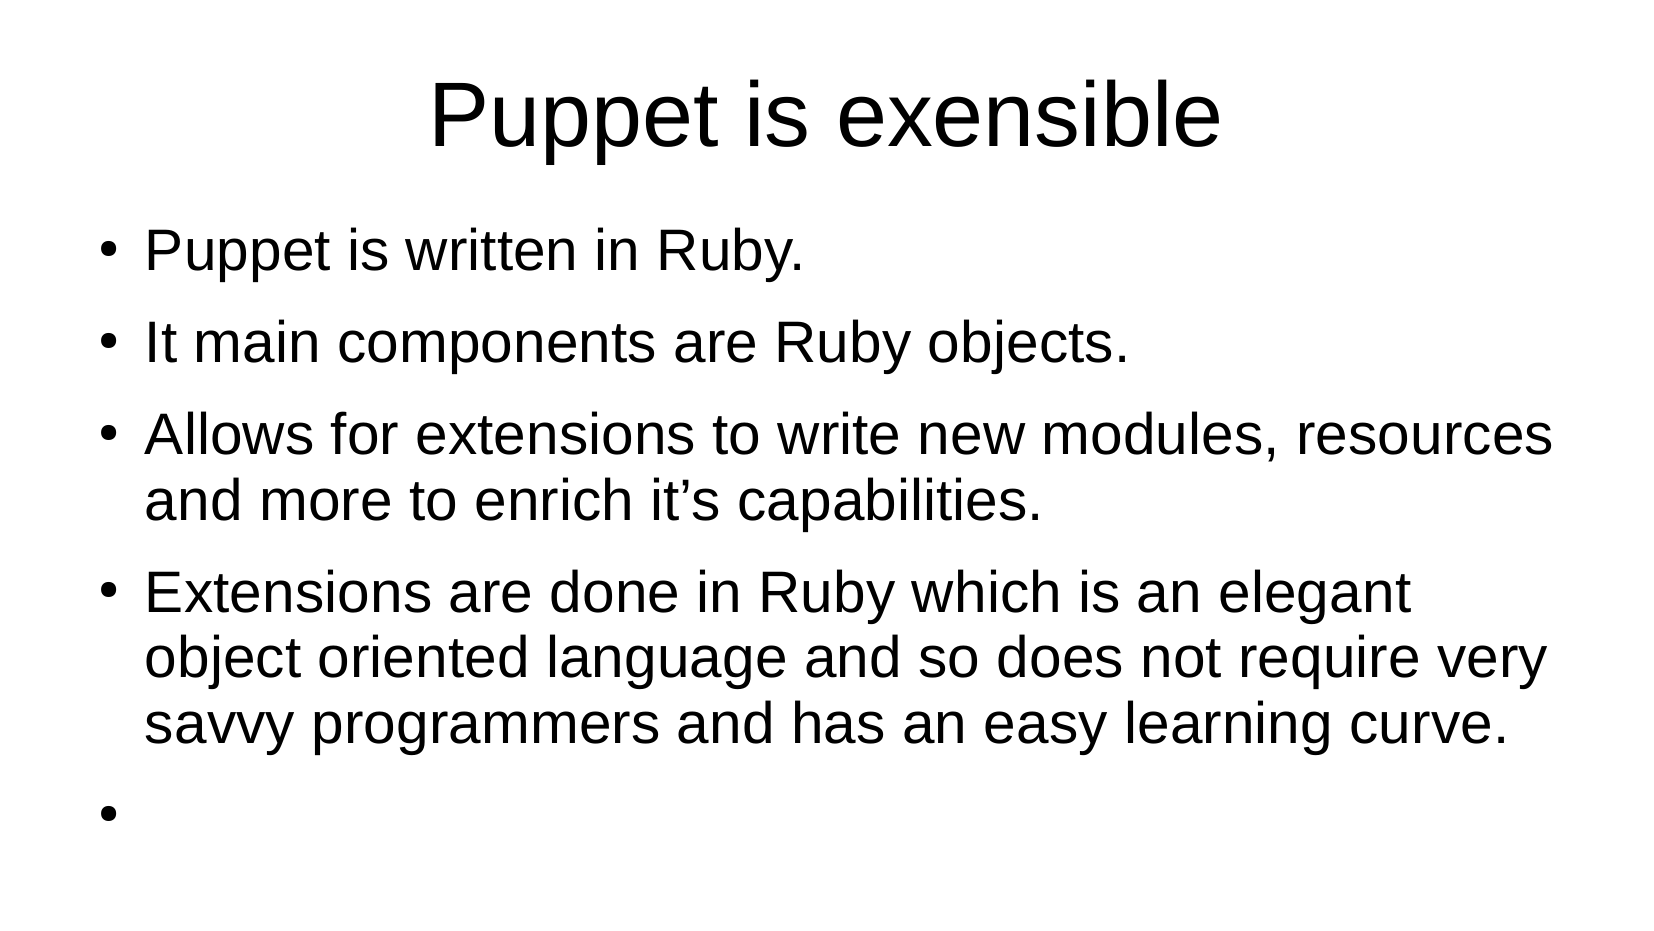

# Puppet is exensible
Puppet is written in Ruby.
It main components are Ruby objects.
Allows for extensions to write new modules, resources and more to enrich it’s capabilities.
Extensions are done in Ruby which is an elegant object oriented language and so does not require very savvy programmers and has an easy learning curve.